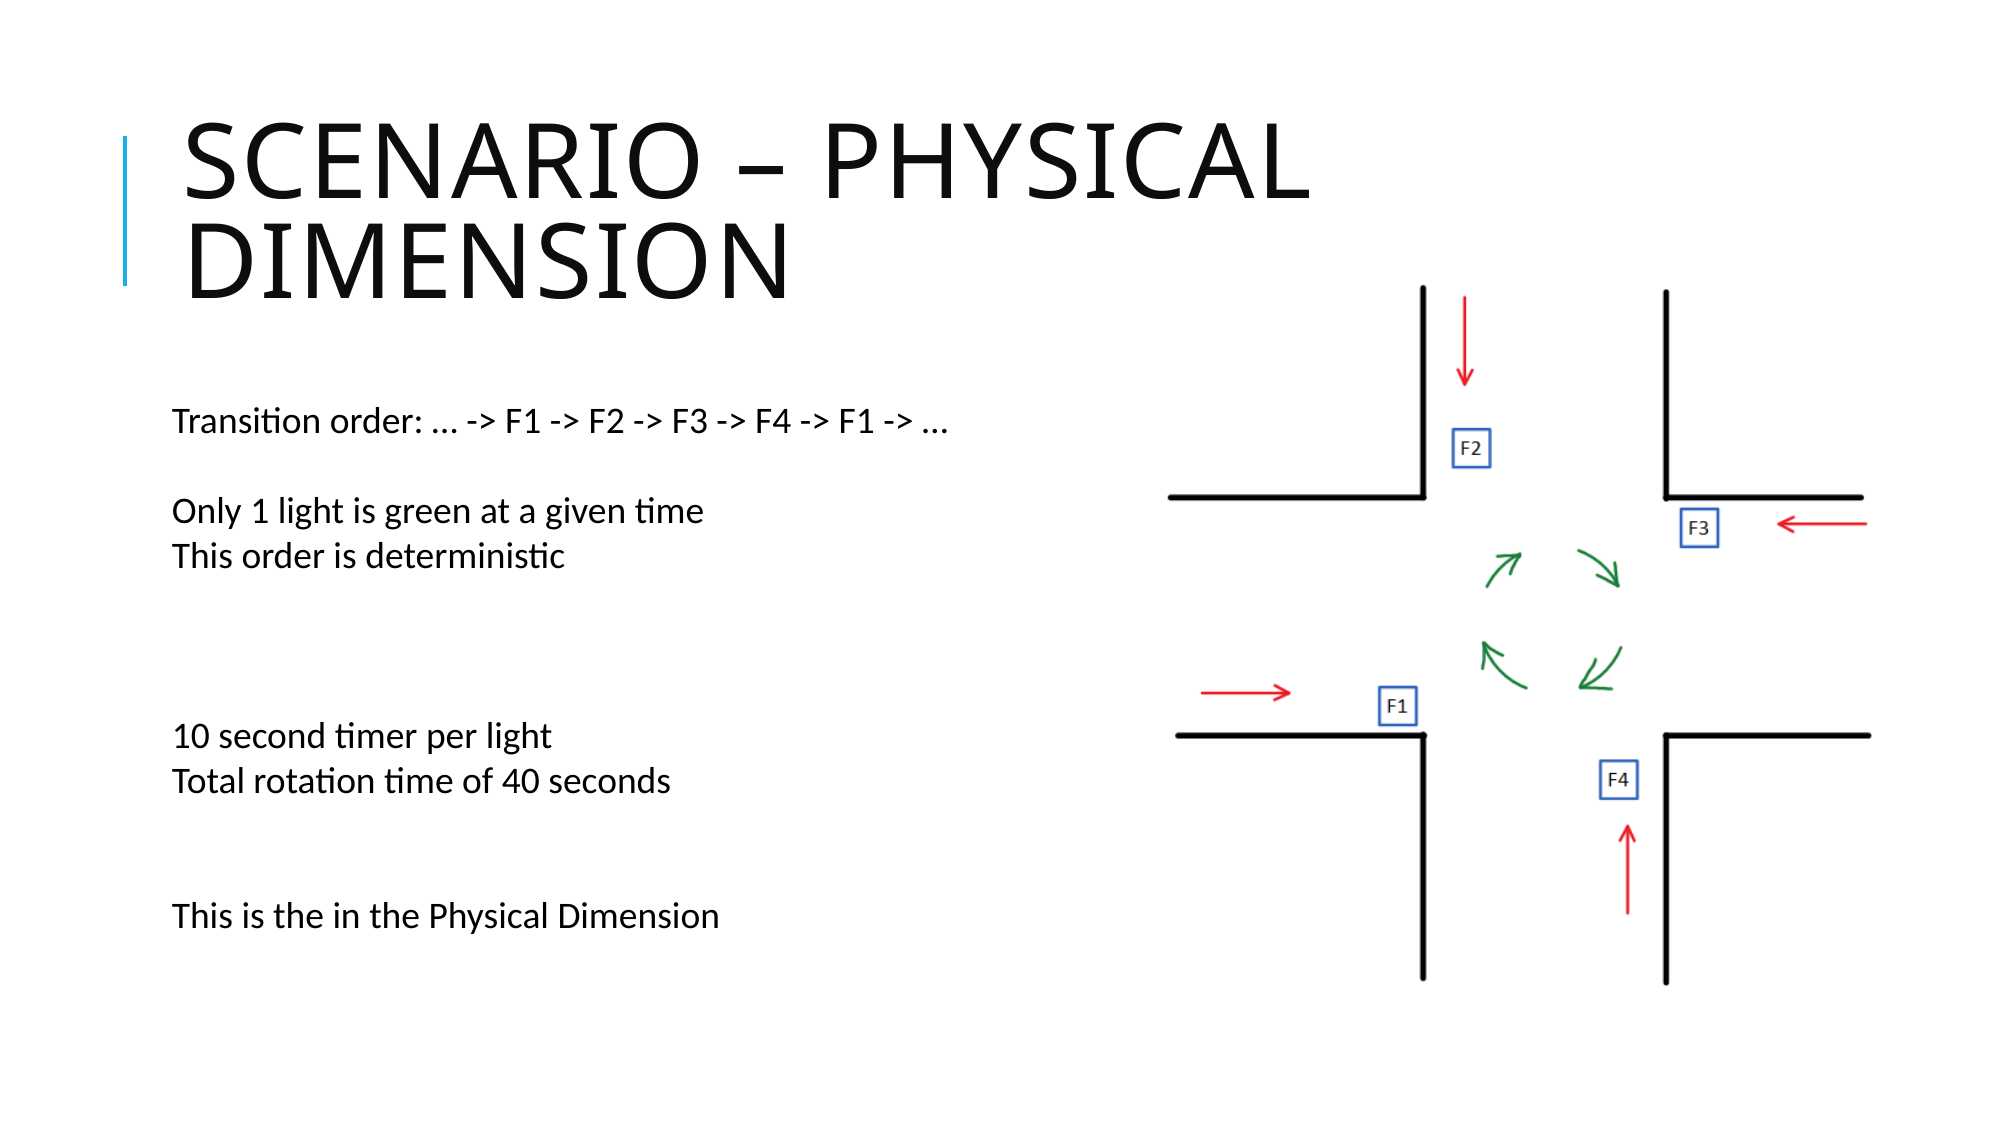

# Scenario – Physical Dimension
Transition order: … -> F1 -> F2 -> F3 -> F4 -> F1 -> …
Only 1 light is green at a given time
This order is deterministic
10 second timer per light
Total rotation time of 40 seconds
This is the in the Physical Dimension